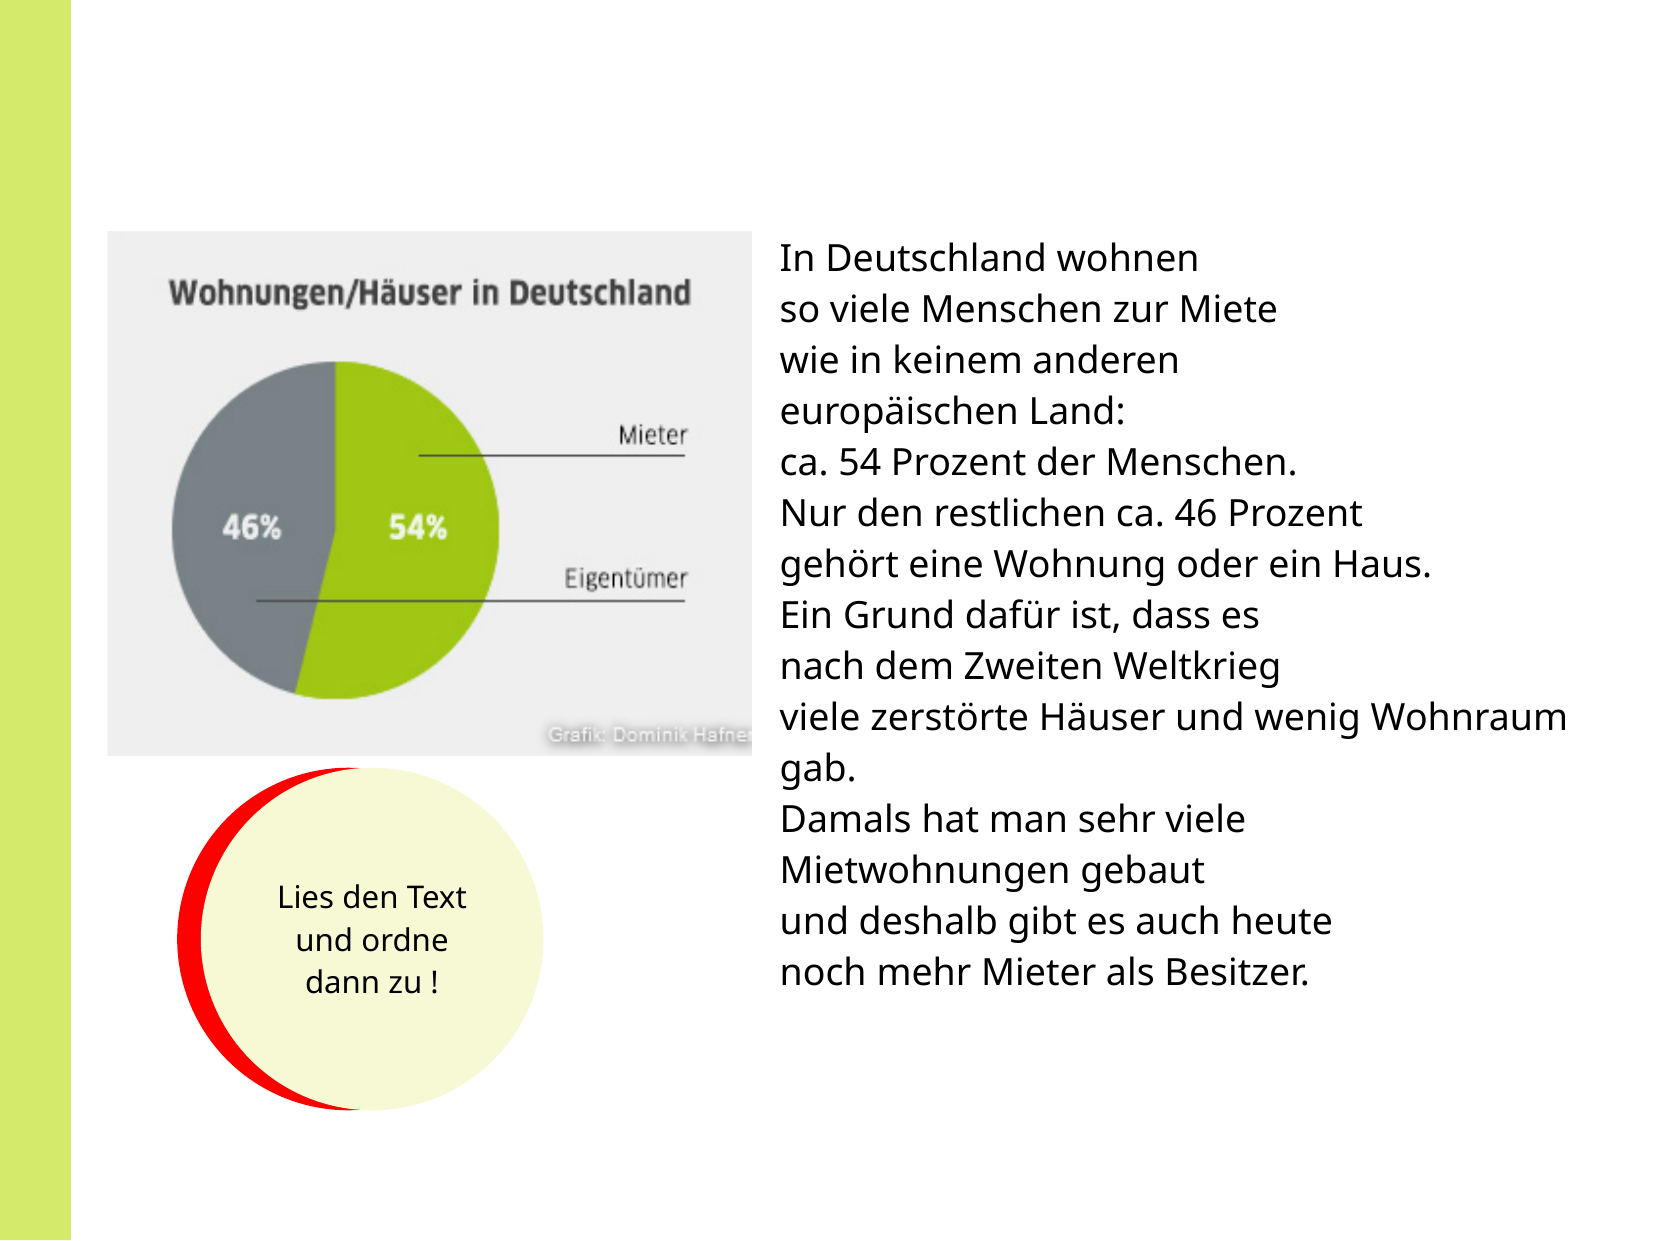

# In Deutschland wohnen so viele Menschen zur Miete wie in keinem anderen europäischen Land: ca. 54 Prozent der Menschen. Nur den restlichen ca. 46 Prozent gehört eine Wohnung oder ein Haus. Ein Grund dafür ist, dass es nach dem Zweiten Weltkrieg viele zerstörte Häuser und wenig Wohnraum gab. Damals hat man sehr viele Mietwohnungen gebaut und deshalb gibt es auch heute noch mehr Mieter als Besitzer.
Lies den Text
und ordne
dann zu !